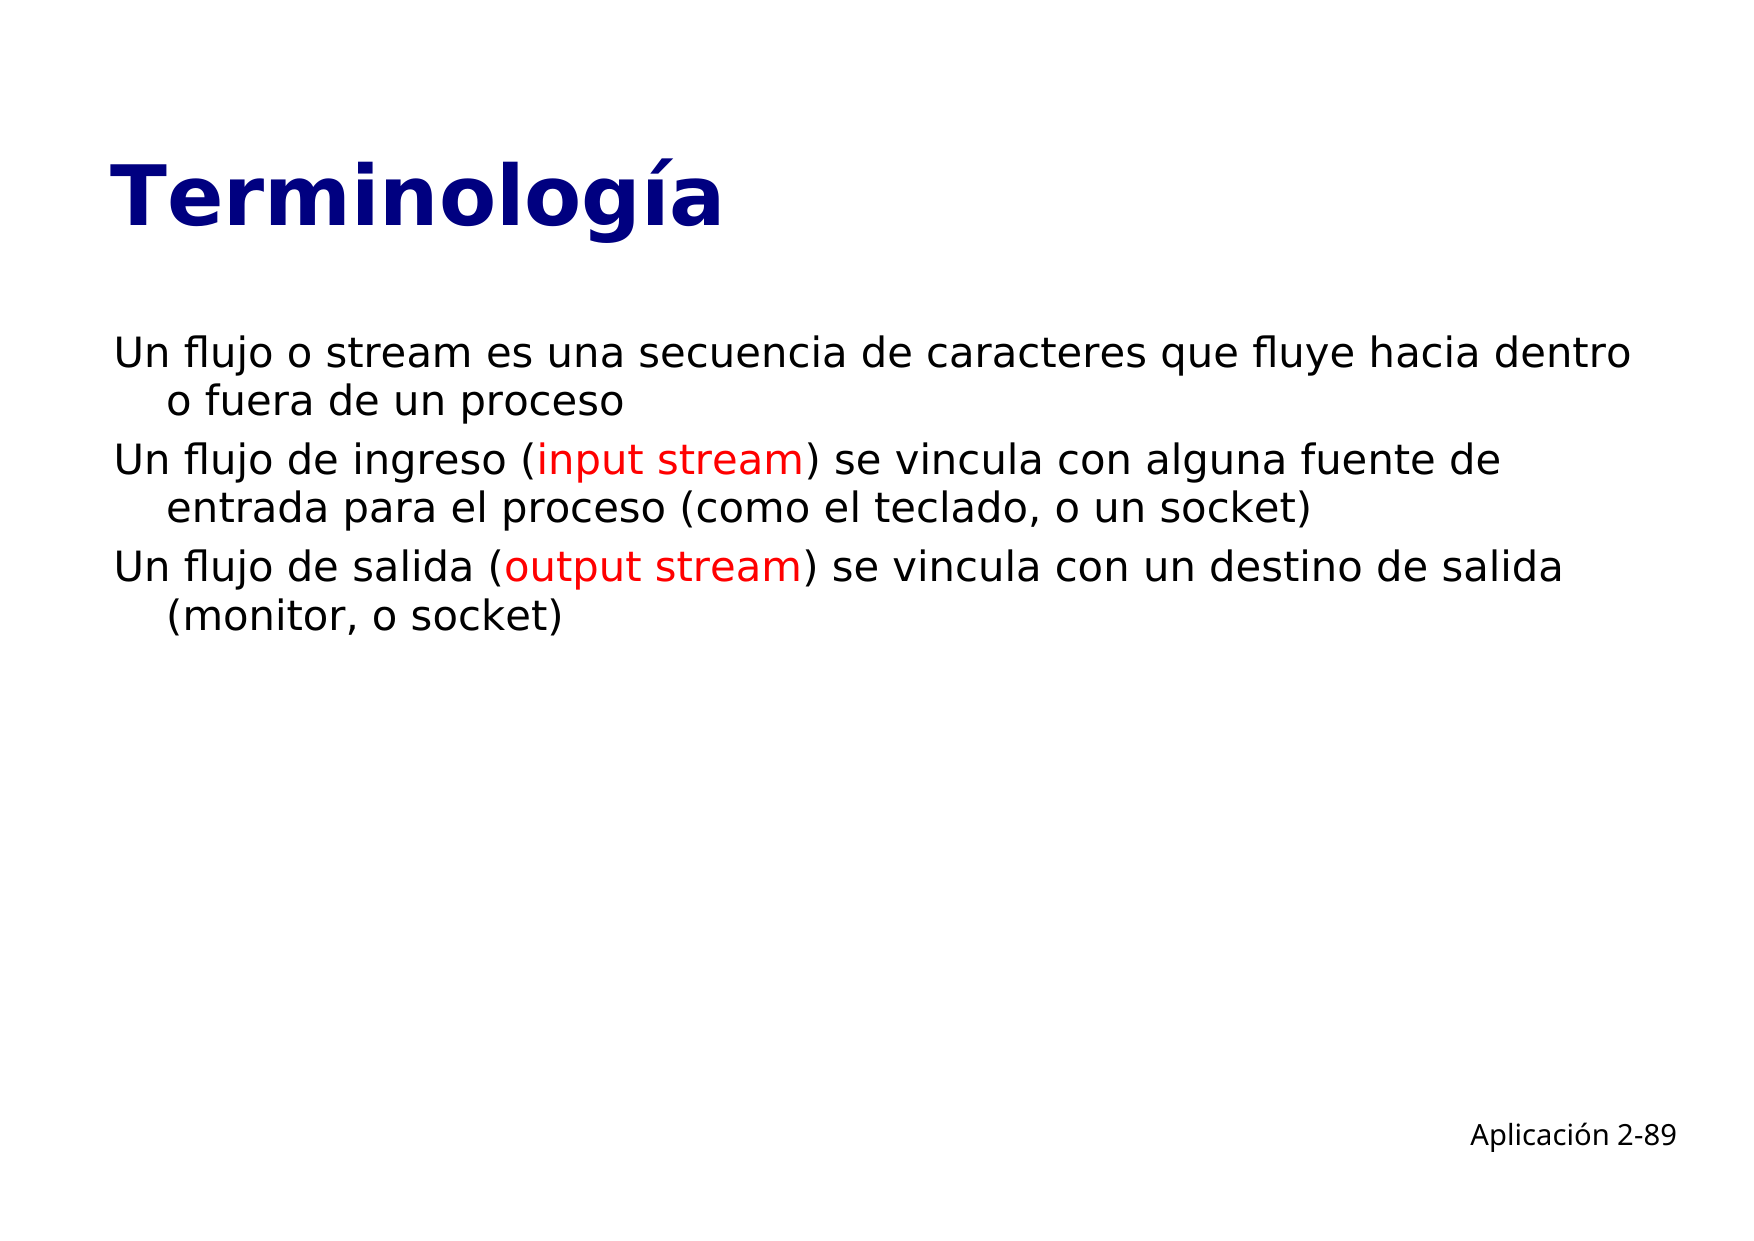

# Terminología
Un flujo o stream es una secuencia de caracteres que fluye hacia dentro o fuera de un proceso
Un flujo de ingreso (input stream) se vincula con alguna fuente de entrada para el proceso (como el teclado, o un socket)
Un flujo de salida (output stream) se vincula con un destino de salida (monitor, o socket)